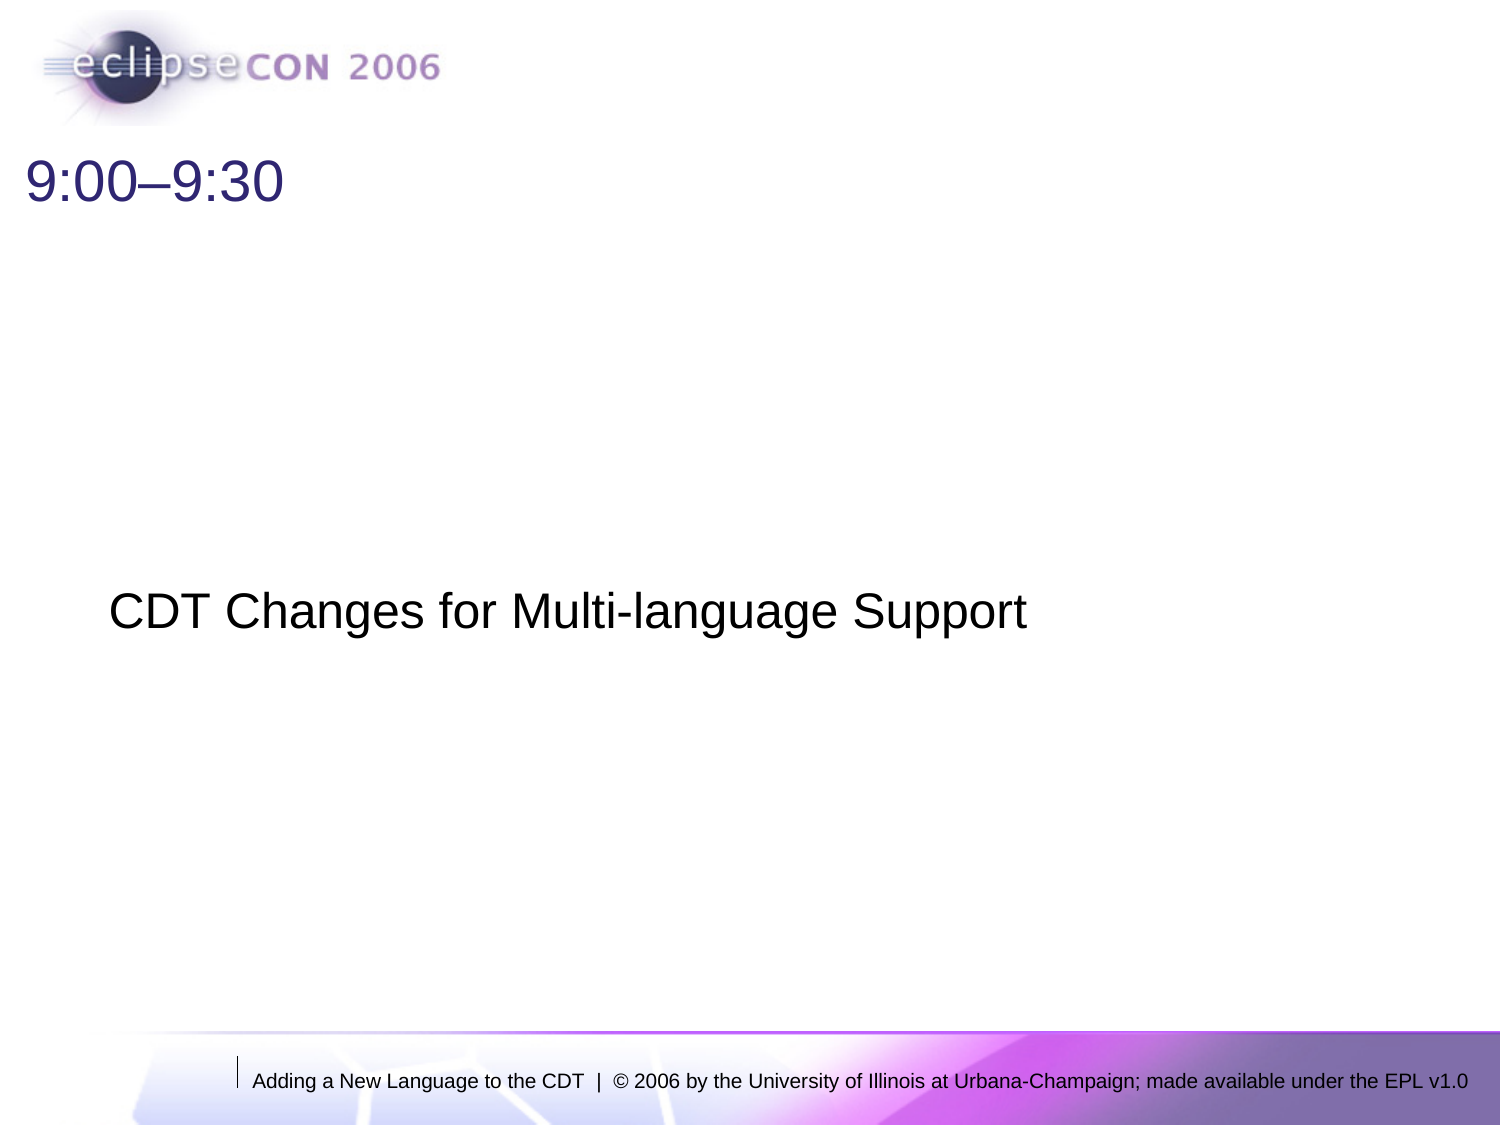

# 9:00–9:30
CDT Changes for Multi-language Support